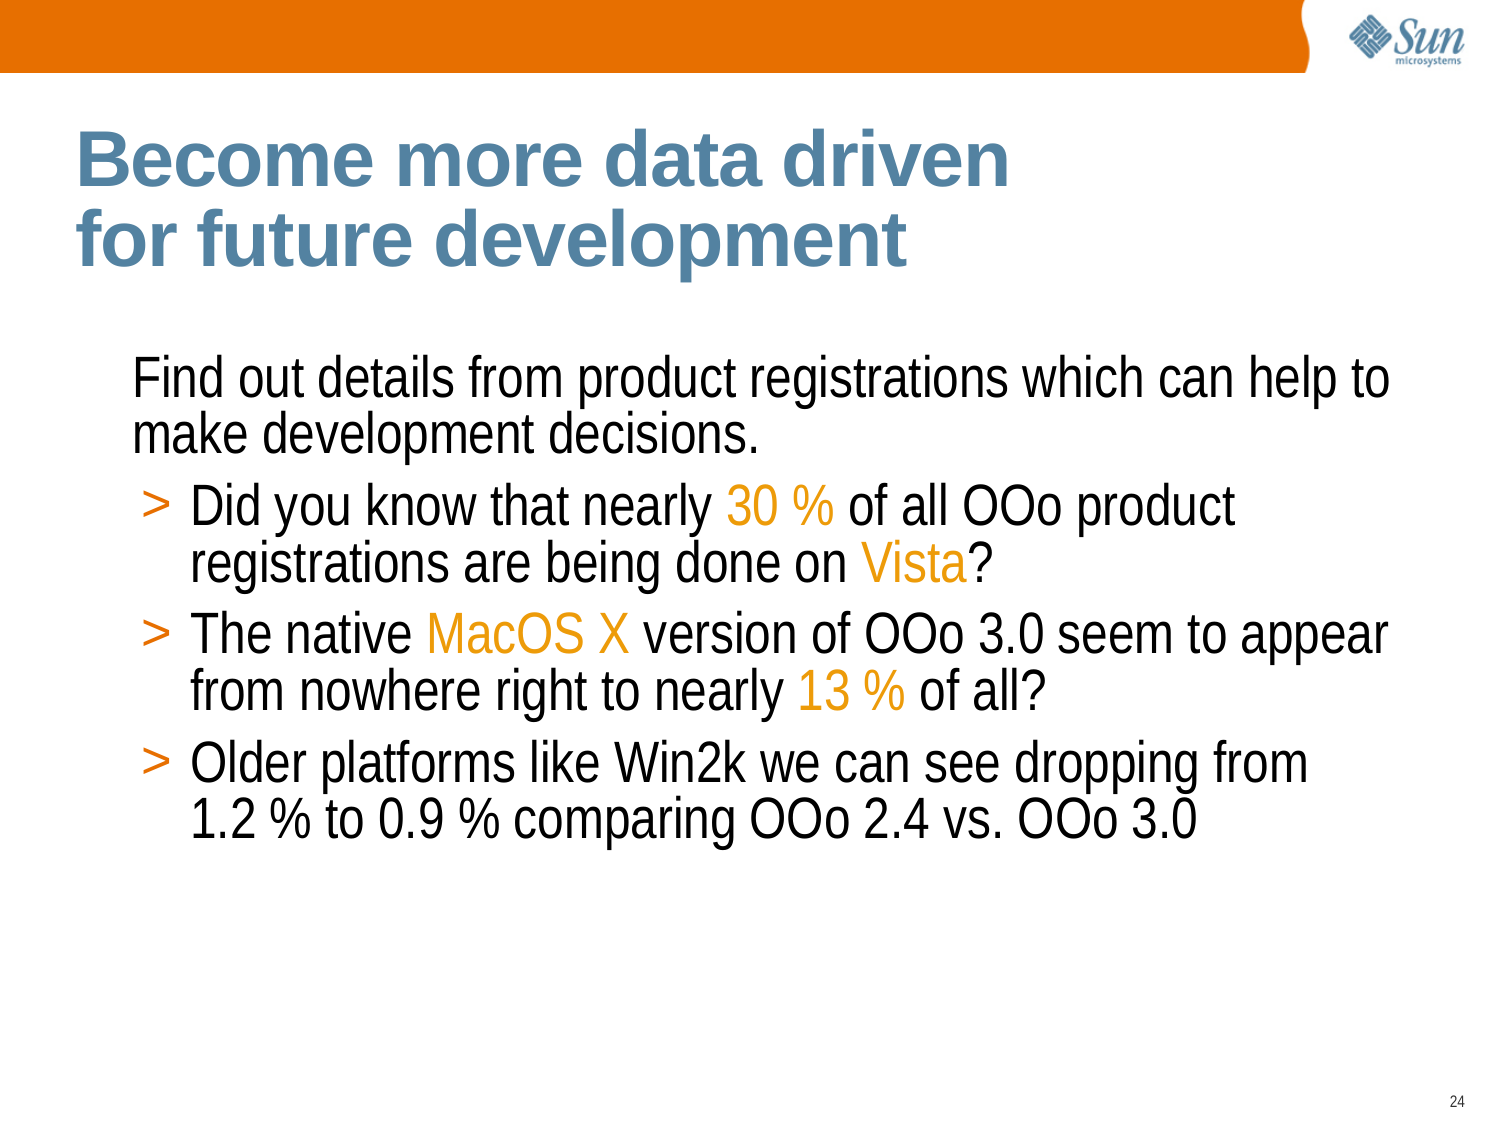

# Become more data driven for future development
Find out details from product registrations which can help to make development decisions.
Did you know that nearly 30 % of all OOo product registrations are being done on Vista?
The native MacOS X version of OOo 3.0 seem to appear from nowhere right to nearly 13 % of all?
Older platforms like Win2k we can see dropping from
1.2 % to 0.9 % comparing OOo 2.4 vs. OOo 3.0